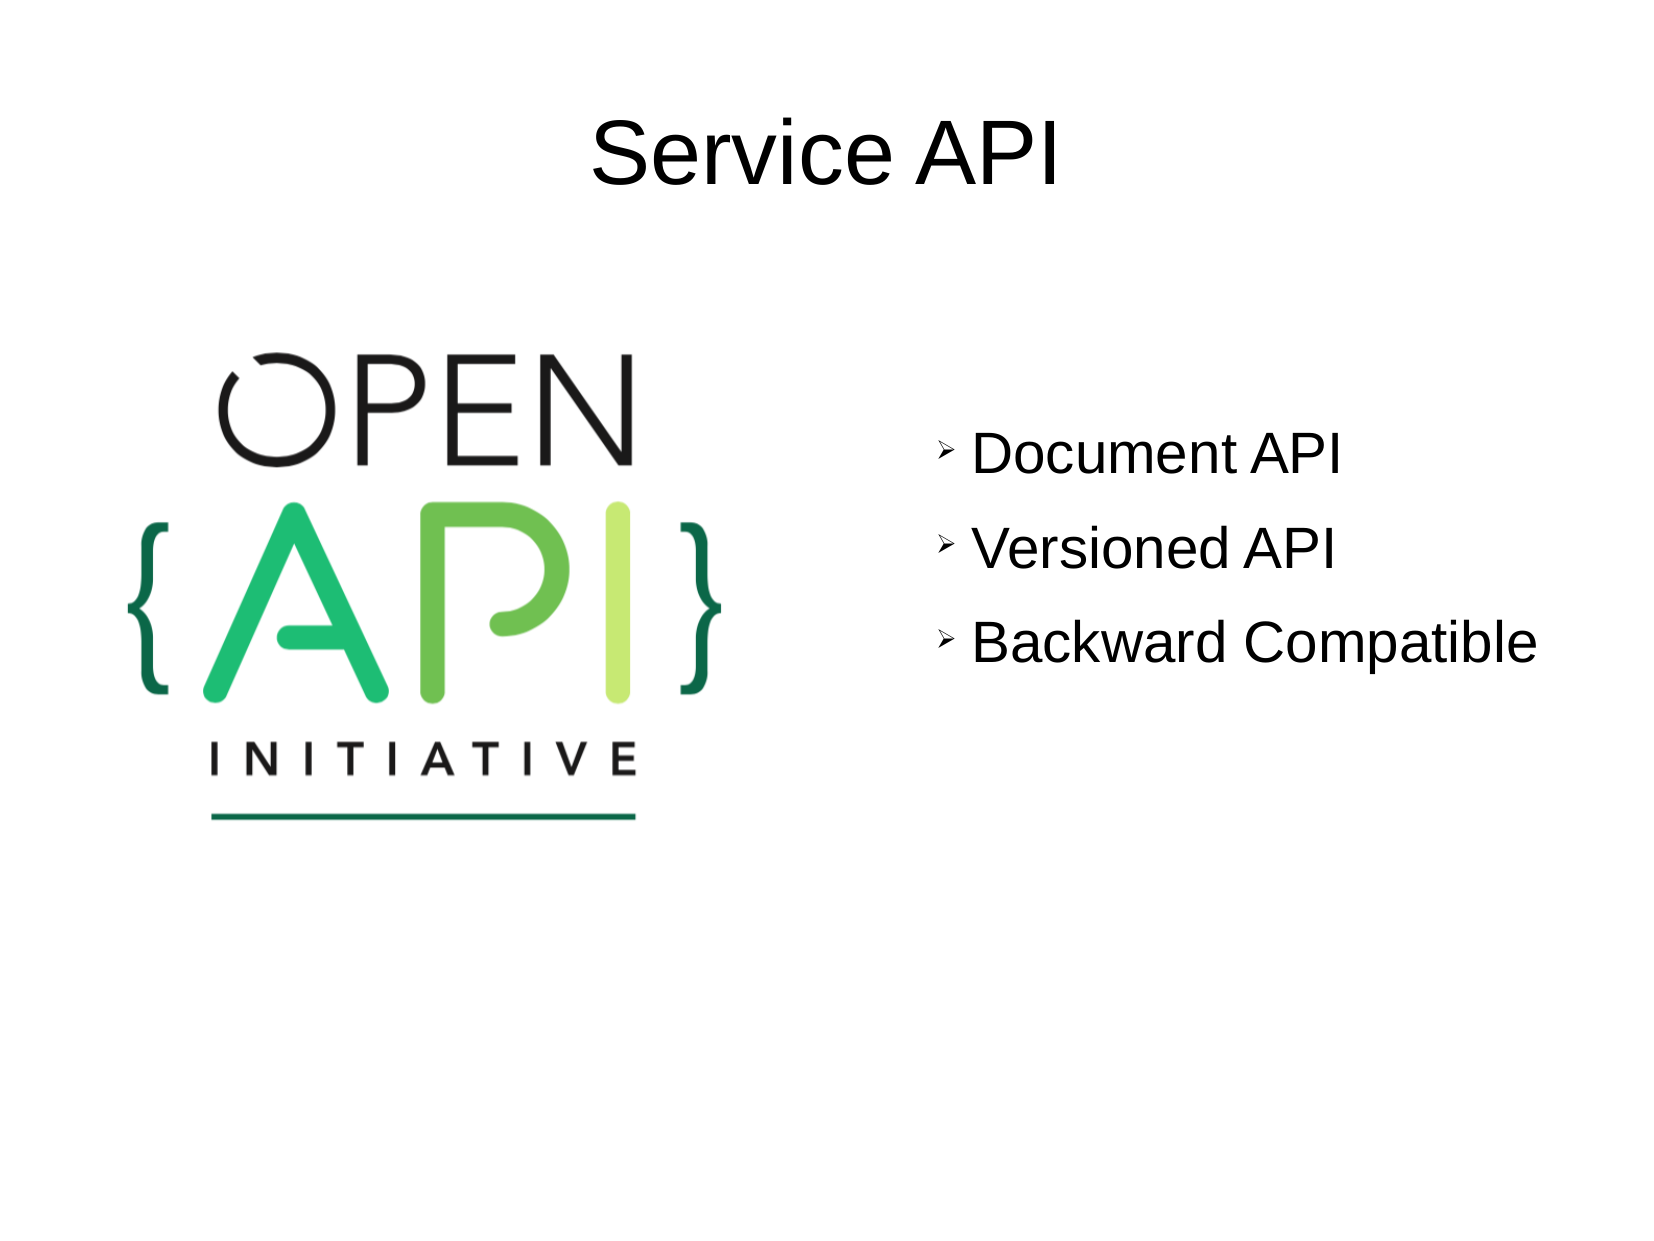

# Service API
Document API
Versioned API
Backward Compatible